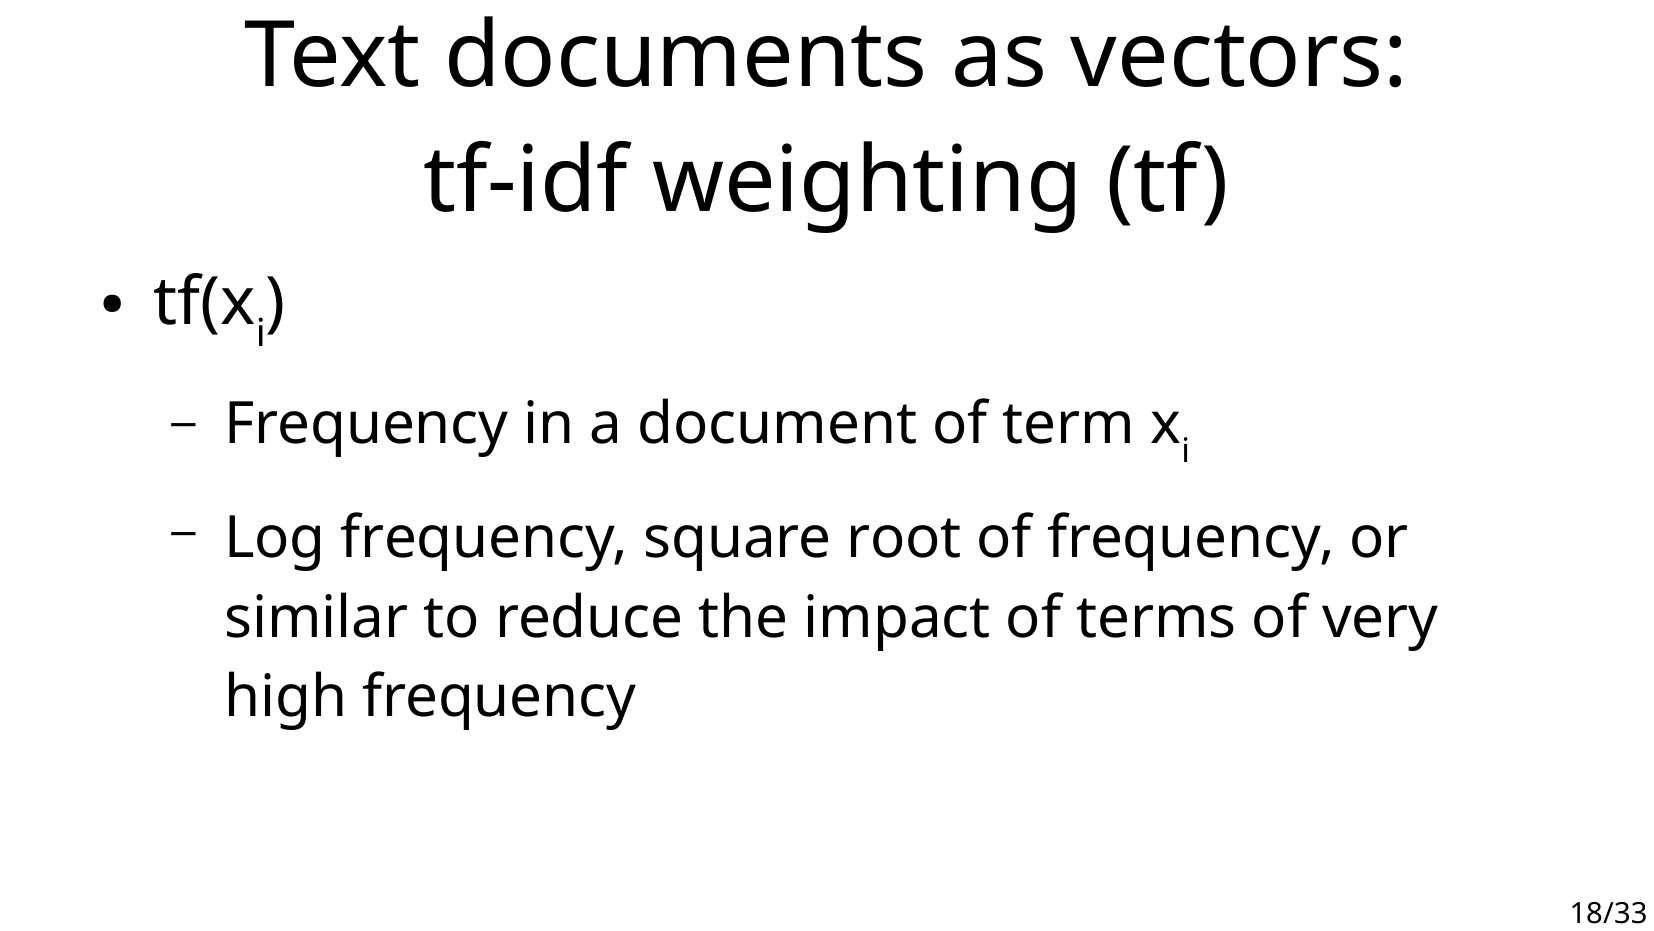

# Text documents as vectors: tf-idf weighting (tf)
tf(xi)
Frequency in a document of term xi
Log frequency, square root of frequency, or similar to reduce the impact of terms of very high frequency
18